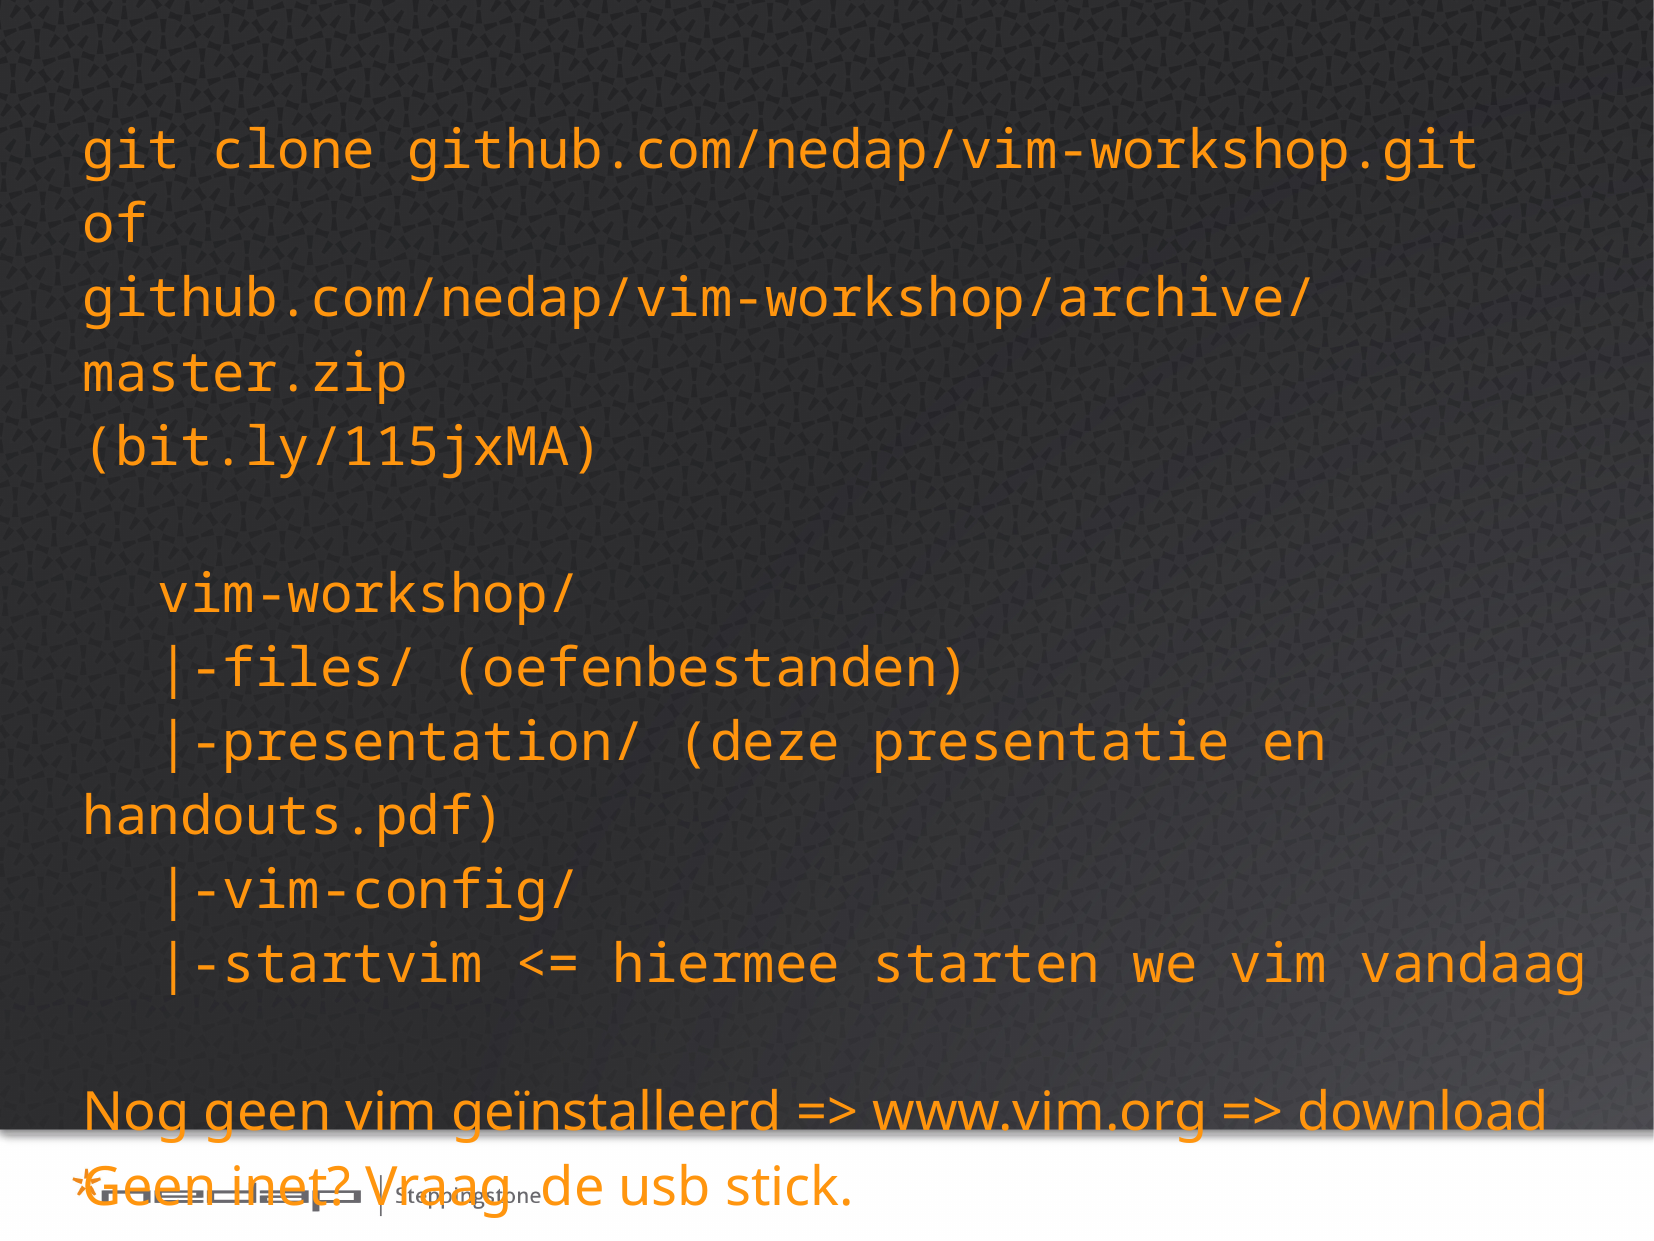

# Voorbereiding
git clone github.com/nedap/vim-workshop.git
of
github.com/nedap/vim-workshop/archive/master.zip
(bit.ly/115jxMA)
	vim-workshop/
	|-files/ (oefenbestanden)
	|-presentation/ (deze presentatie en handouts.pdf)
	|-vim-config/
	|-startvim <= hiermee starten we vim vandaag
Nog geen vim geïnstalleerd => www.vim.org => download
Geen inet? Vraag de usb stick.